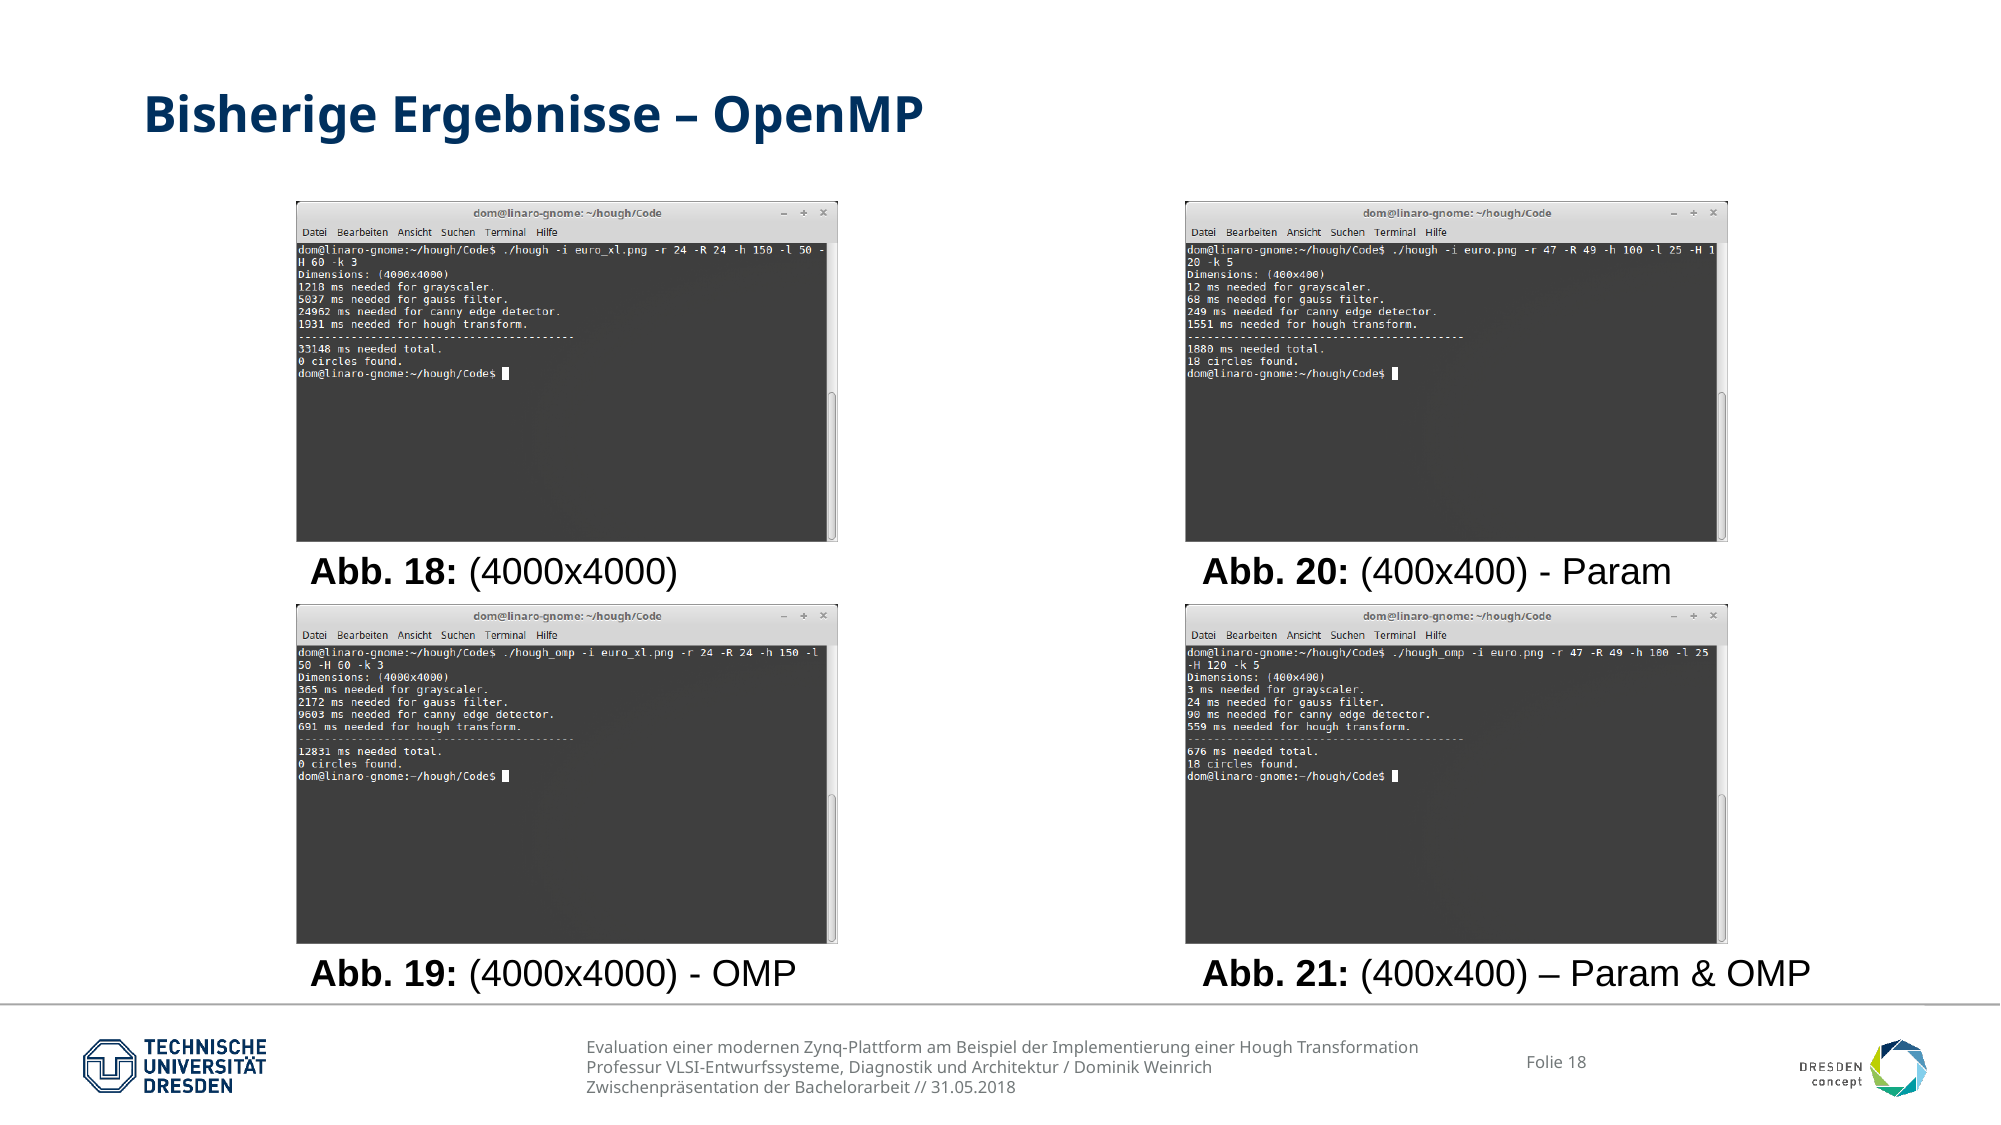

# Bisherige Ergebnisse – OpenMP
Abb. 18: (4000x4000)
Abb. 20: (400x400) - Param
Abb. 19: (4000x4000) - OMP
Abb. 21: (400x400) – Param & OMP